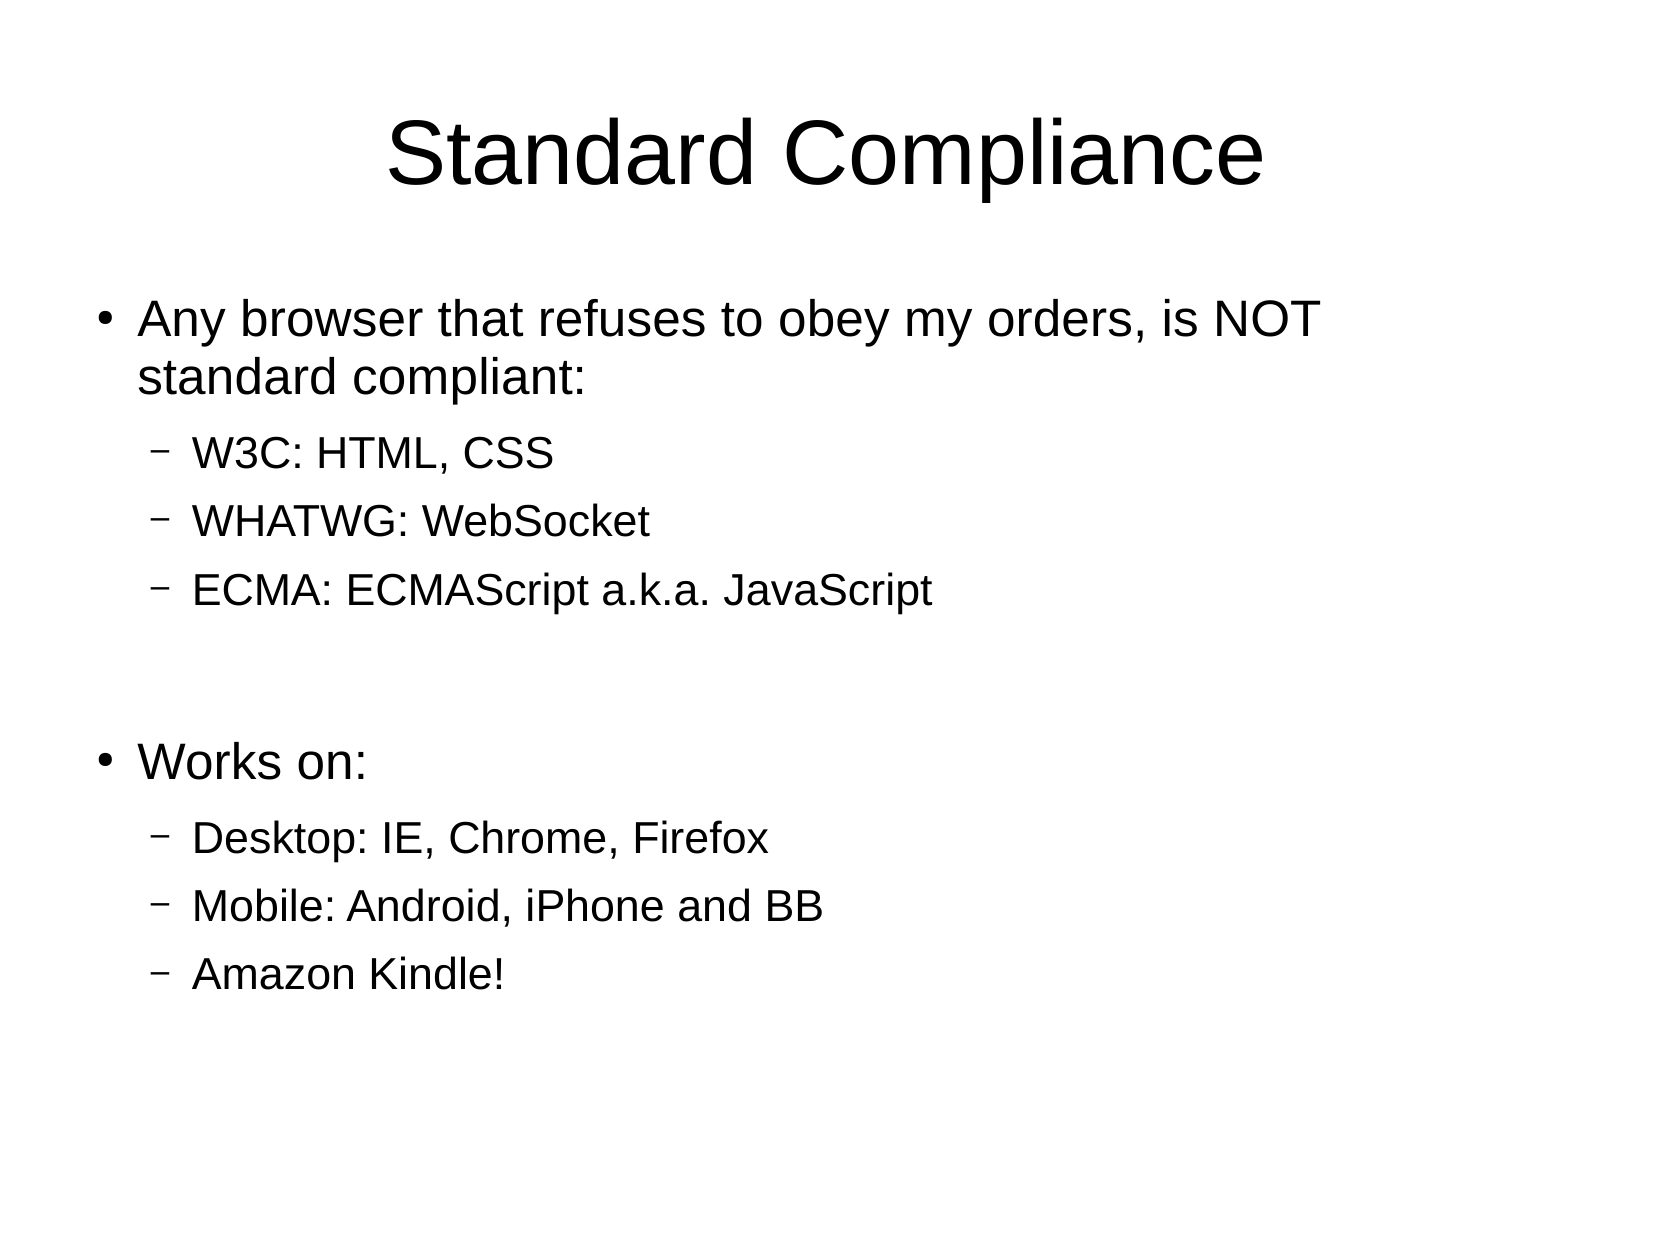

# Standard Compliance
Any browser that refuses to obey my orders, is NOT standard compliant:
W3C: HTML, CSS
WHATWG: WebSocket
ECMA: ECMAScript a.k.a. JavaScript
Works on:
Desktop: IE, Chrome, Firefox
Mobile: Android, iPhone and BB
Amazon Kindle!